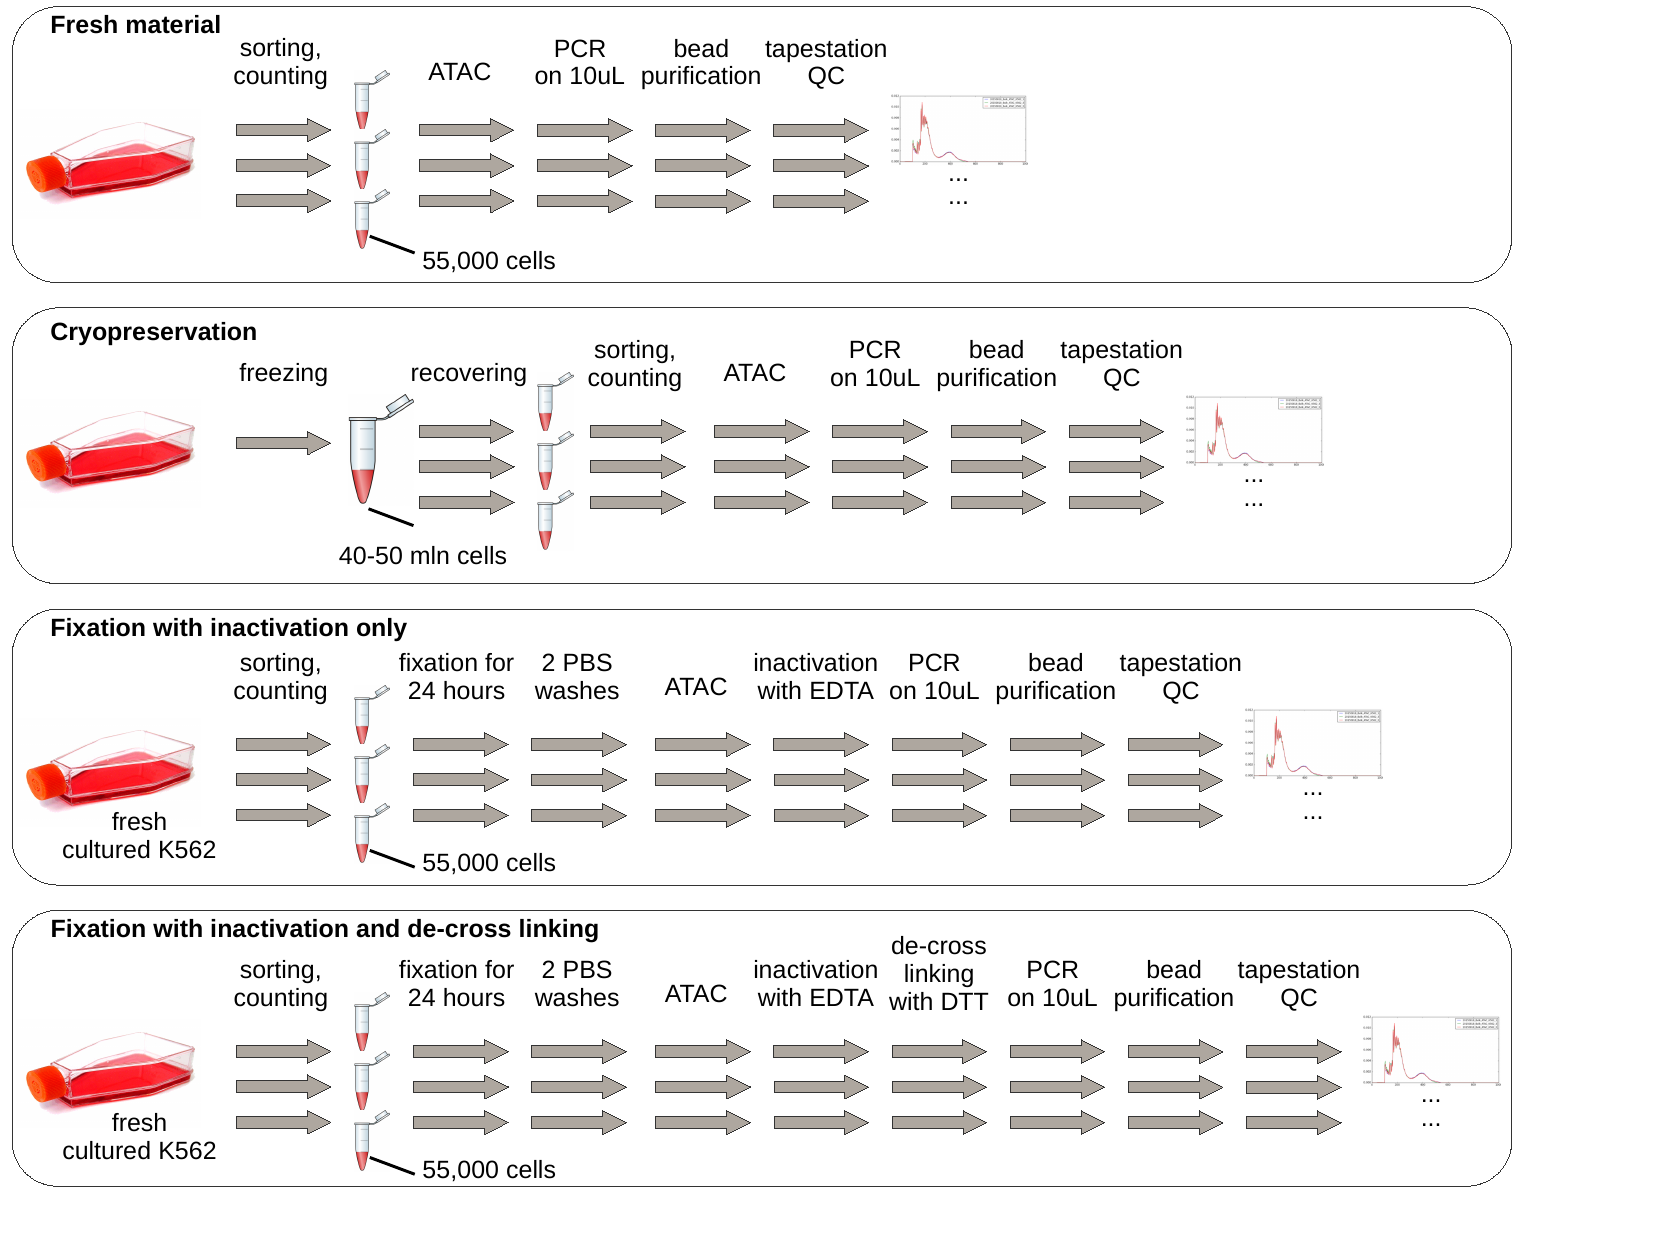

Fresh material
sorting,
counting
PCR
on 10uL
bead
purification
tapestation
QC
ATAC
...
...
55,000 cells
Cryopreservation
PCR
on 10uL
sorting,
counting
bead
purification
tapestation
QC
recovering
ATAC
freezing
...
...
40-50 mln cells
Fixation with inactivation only
sorting,
counting
PCR
on 10uL
fixation for
24 hours
inactivation
with EDTA
bead
purification
tapestation
QC
2 PBS
washes
ATAC
...
...
fresh
cultured K562
55,000 cells
Fixation with inactivation and de-cross linking
de-cross
linking
with DTT
sorting,
counting
PCR
on 10uL
fixation for
24 hours
inactivation
with EDTA
bead
purification
tapestation
QC
2 PBS
washes
ATAC
...
...
fresh
cultured K562
55,000 cells
Figure 1, a.